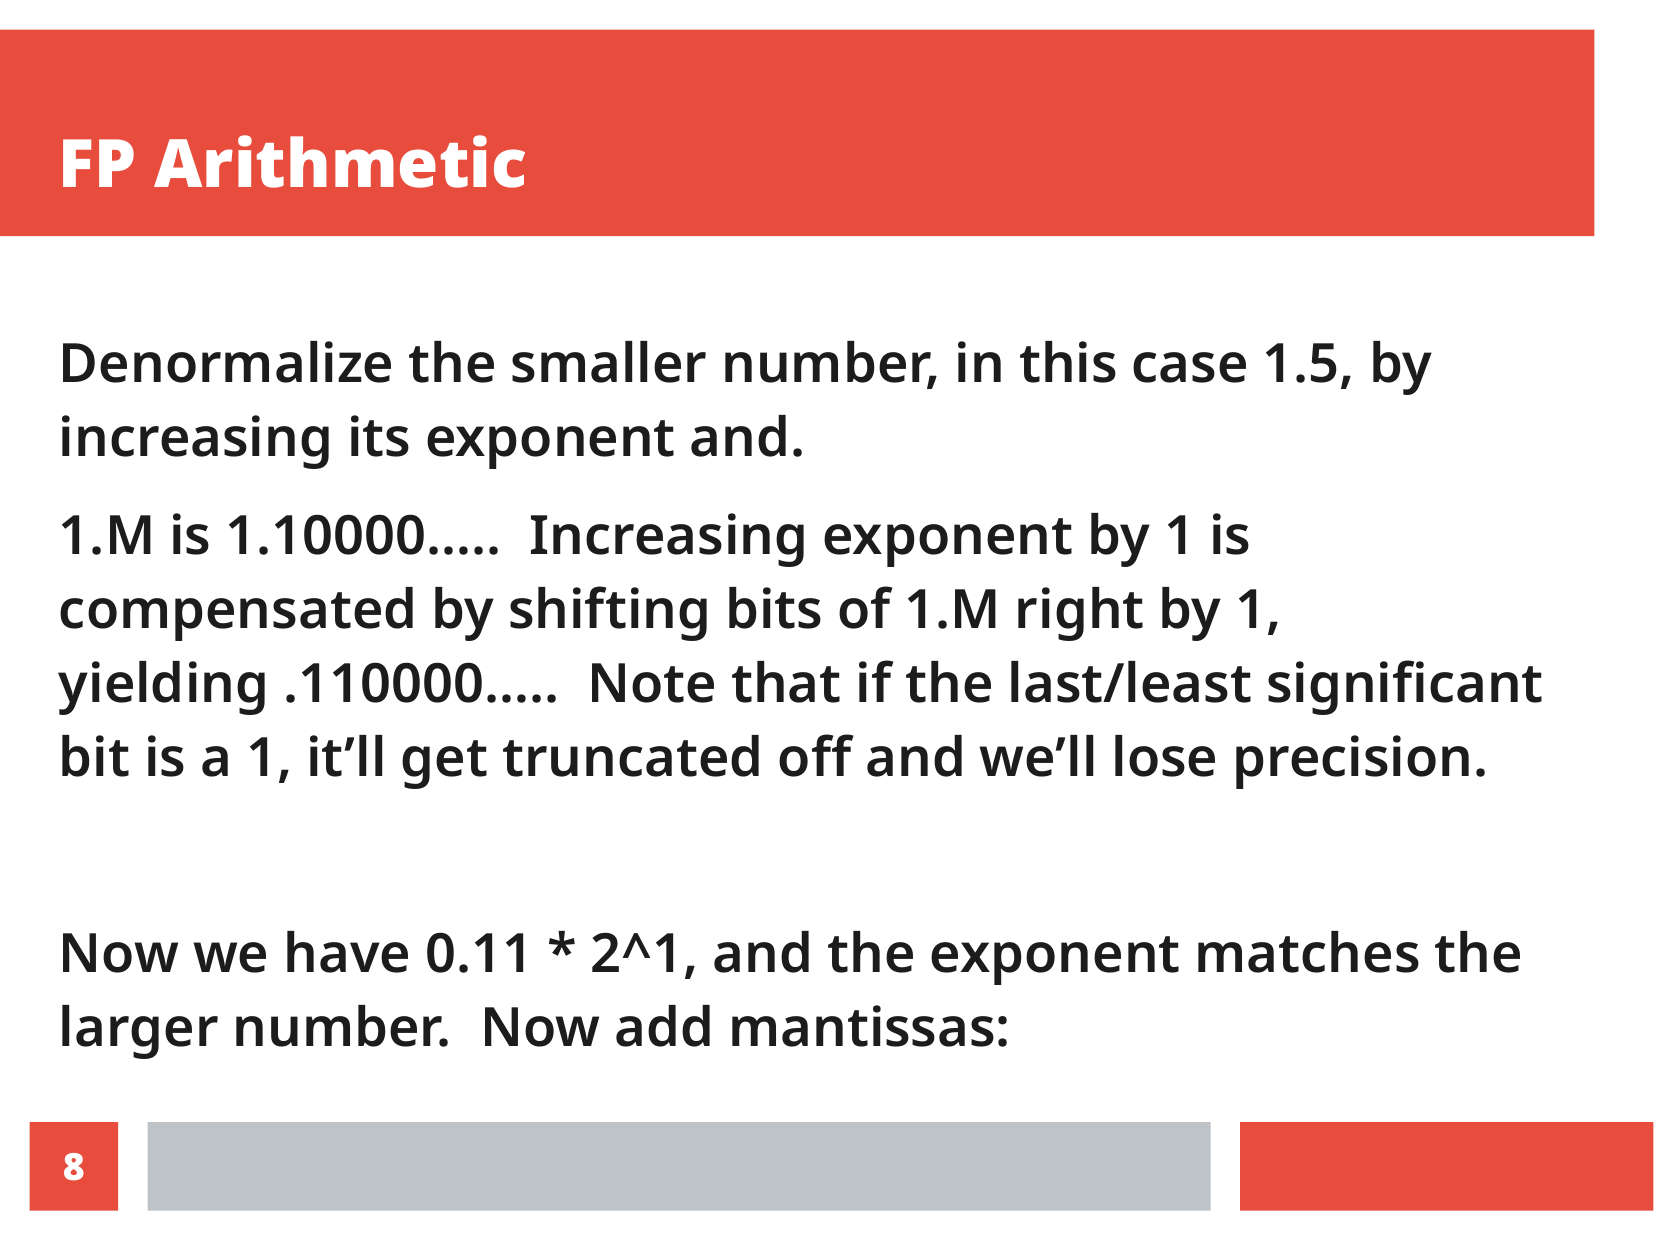

# FP Arithmetic
Denormalize the smaller number, in this case 1.5, by increasing its exponent and.
1.M is 1.10000….. Increasing exponent by 1 is compensated by shifting bits of 1.M right by 1, yielding .110000….. Note that if the last/least significant bit is a 1, it’ll get truncated off and we’ll lose precision.
Now we have 0.11 * 2^1, and the exponent matches the larger number. Now add mantissas:
8